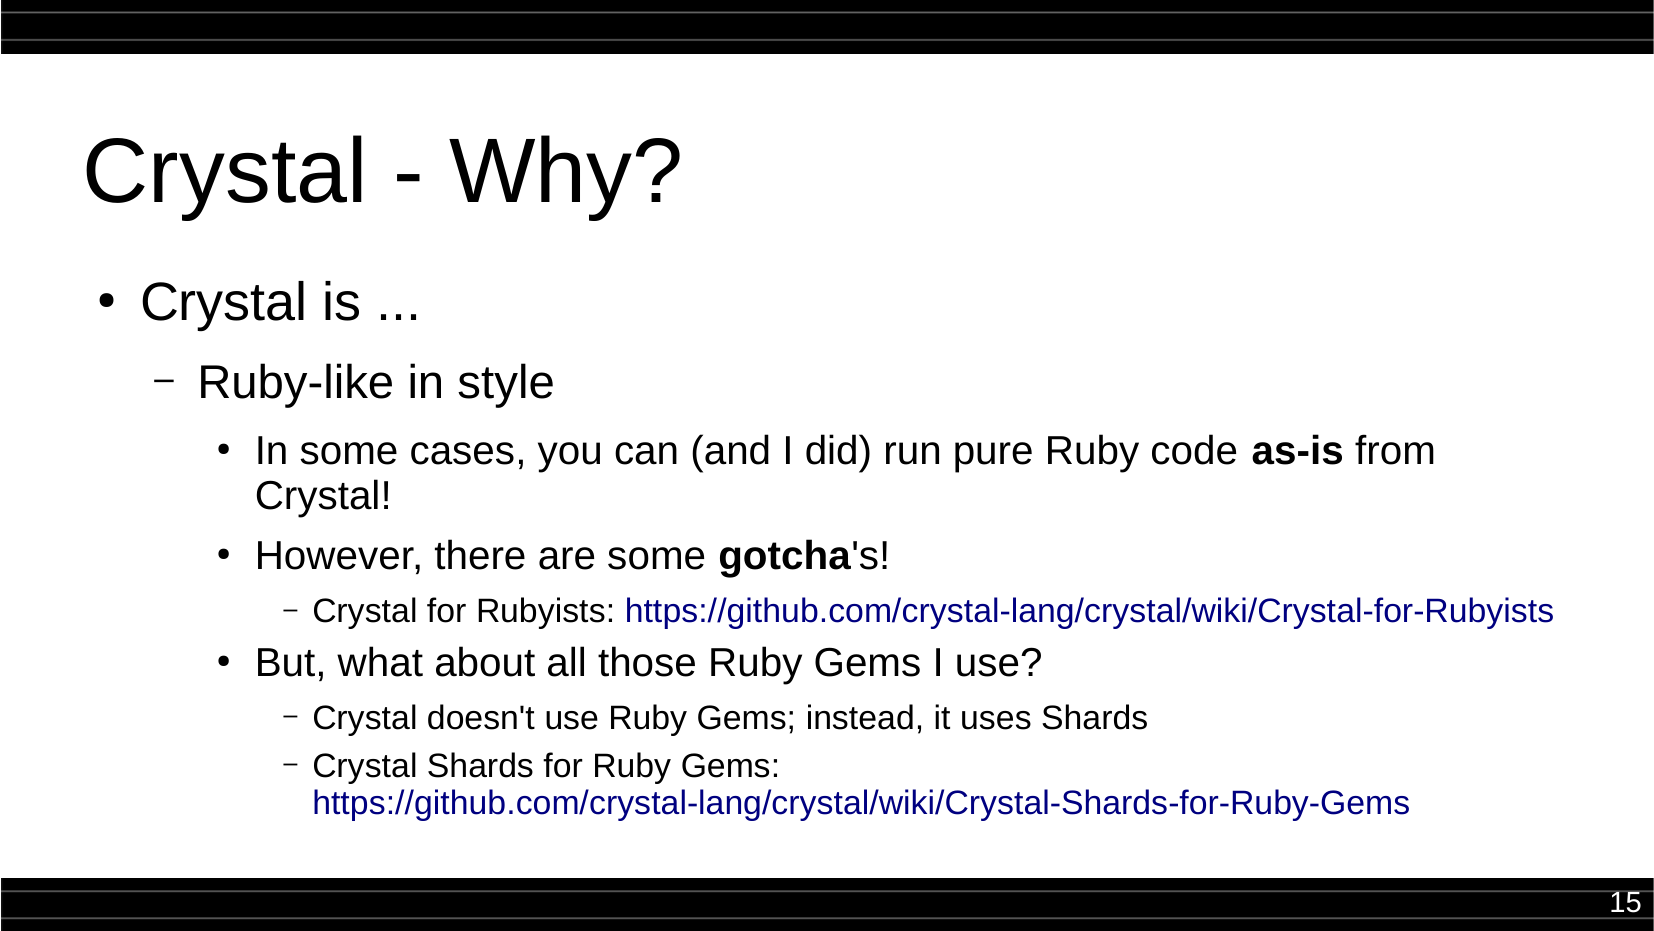

# Crystal - Why?
Crystal is ...
Ruby-like in style
In some cases, you can (and I did) run pure Ruby code as-is from Crystal!
However, there are some gotcha's!
Crystal for Rubyists: https://github.com/crystal-lang/crystal/wiki/Crystal-for-Rubyists
But, what about all those Ruby Gems I use?
Crystal doesn't use Ruby Gems; instead, it uses Shards
Crystal Shards for Ruby Gems: https://github.com/crystal-lang/crystal/wiki/Crystal-Shards-for-Ruby-Gems